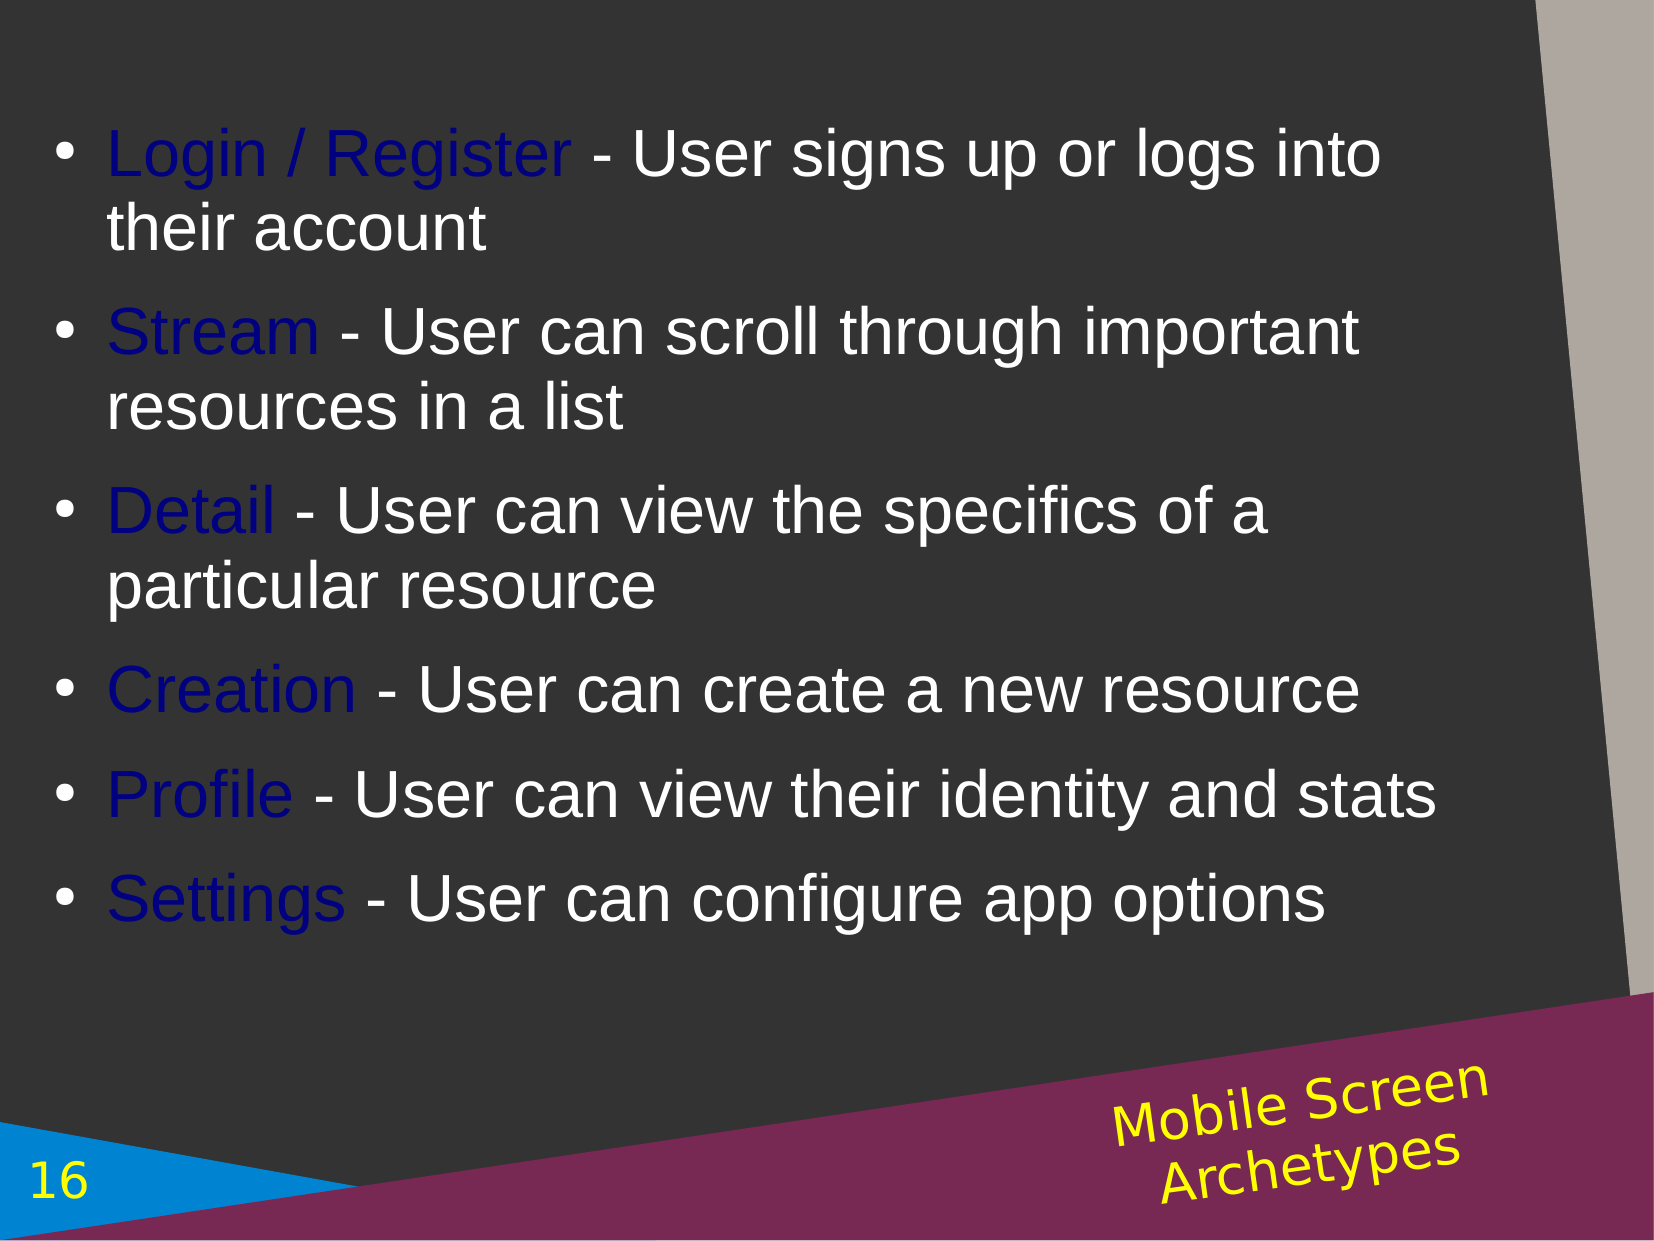

Login / Register - User signs up or logs into their account
Stream - User can scroll through important resources in a list
Detail - User can view the specifics of a particular resource
Creation - User can create a new resource
Profile - User can view their identity and stats
Settings - User can configure app options
# Mobile Screen Archetypes
16